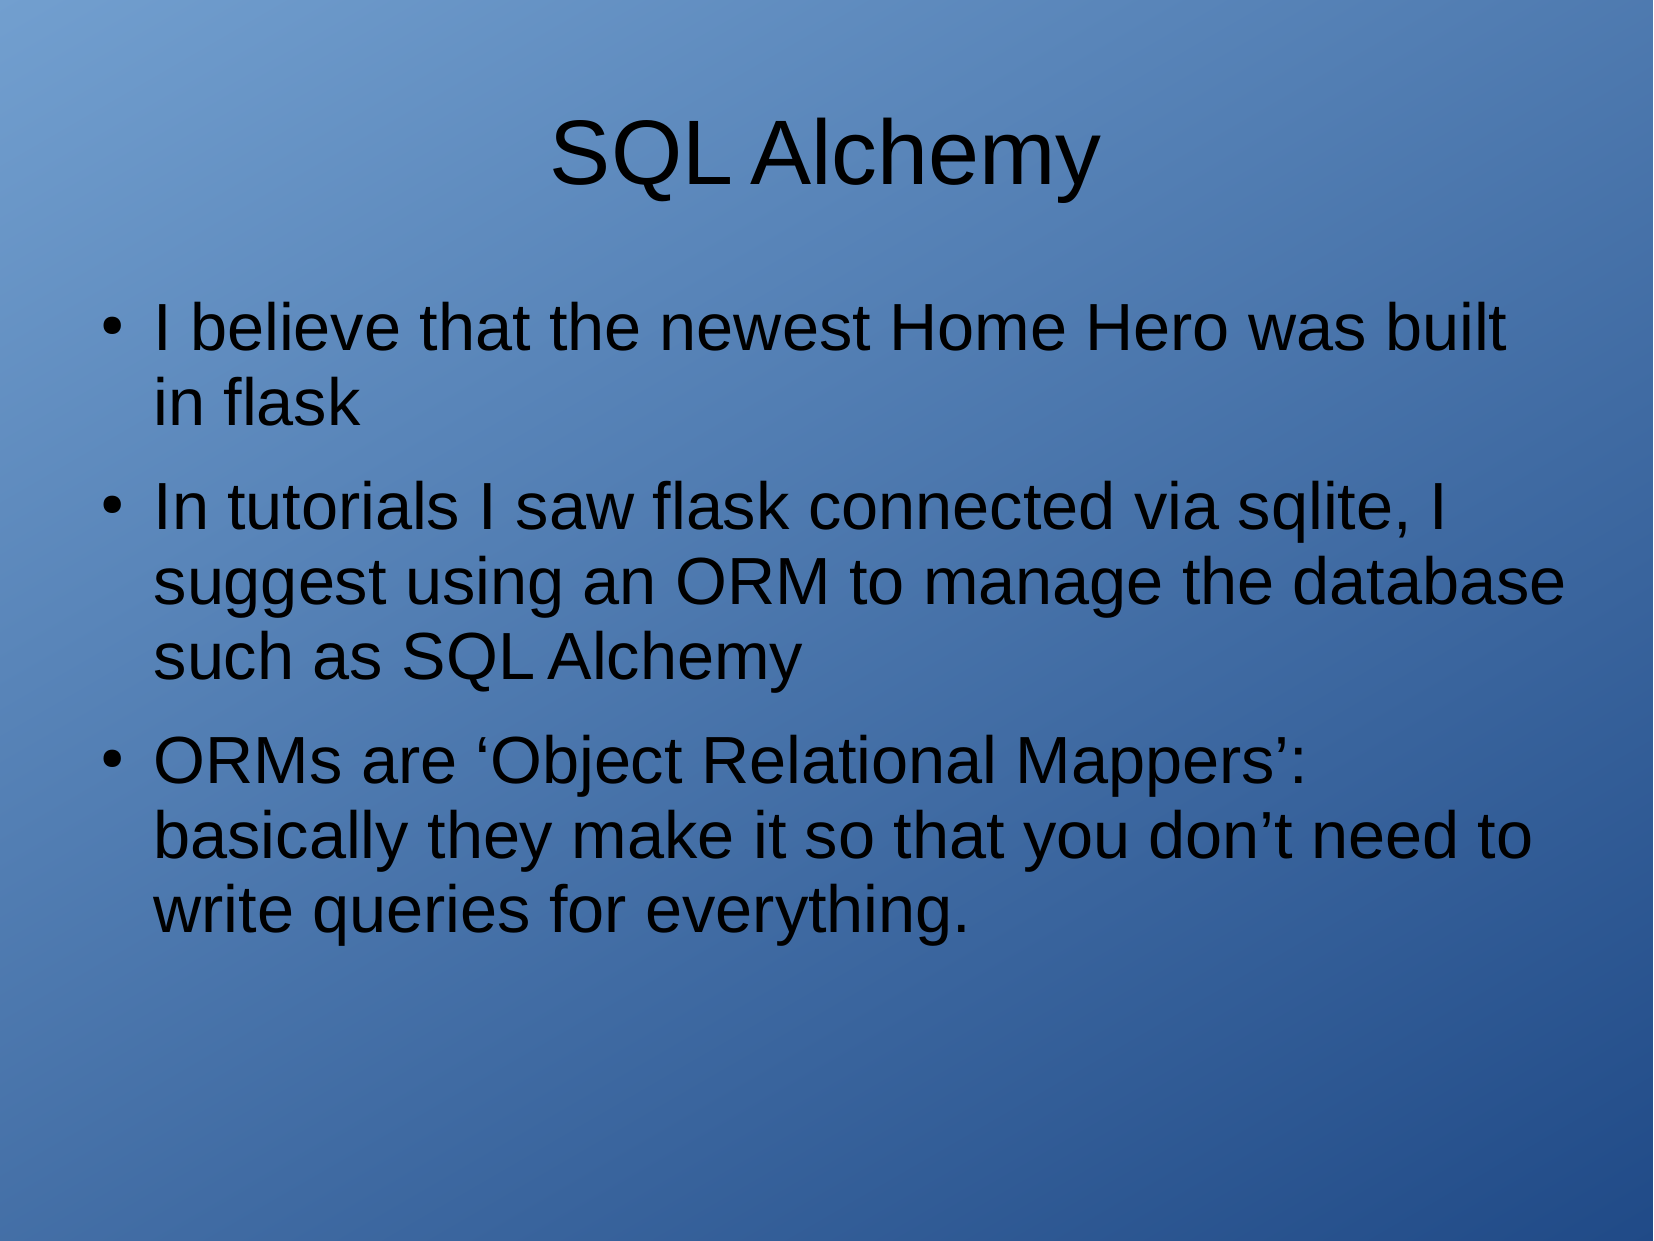

# SQL Alchemy
I believe that the newest Home Hero was built in flask
In tutorials I saw flask connected via sqlite, I suggest using an ORM to manage the database such as SQL Alchemy
ORMs are ‘Object Relational Mappers’: basically they make it so that you don’t need to write queries for everything.